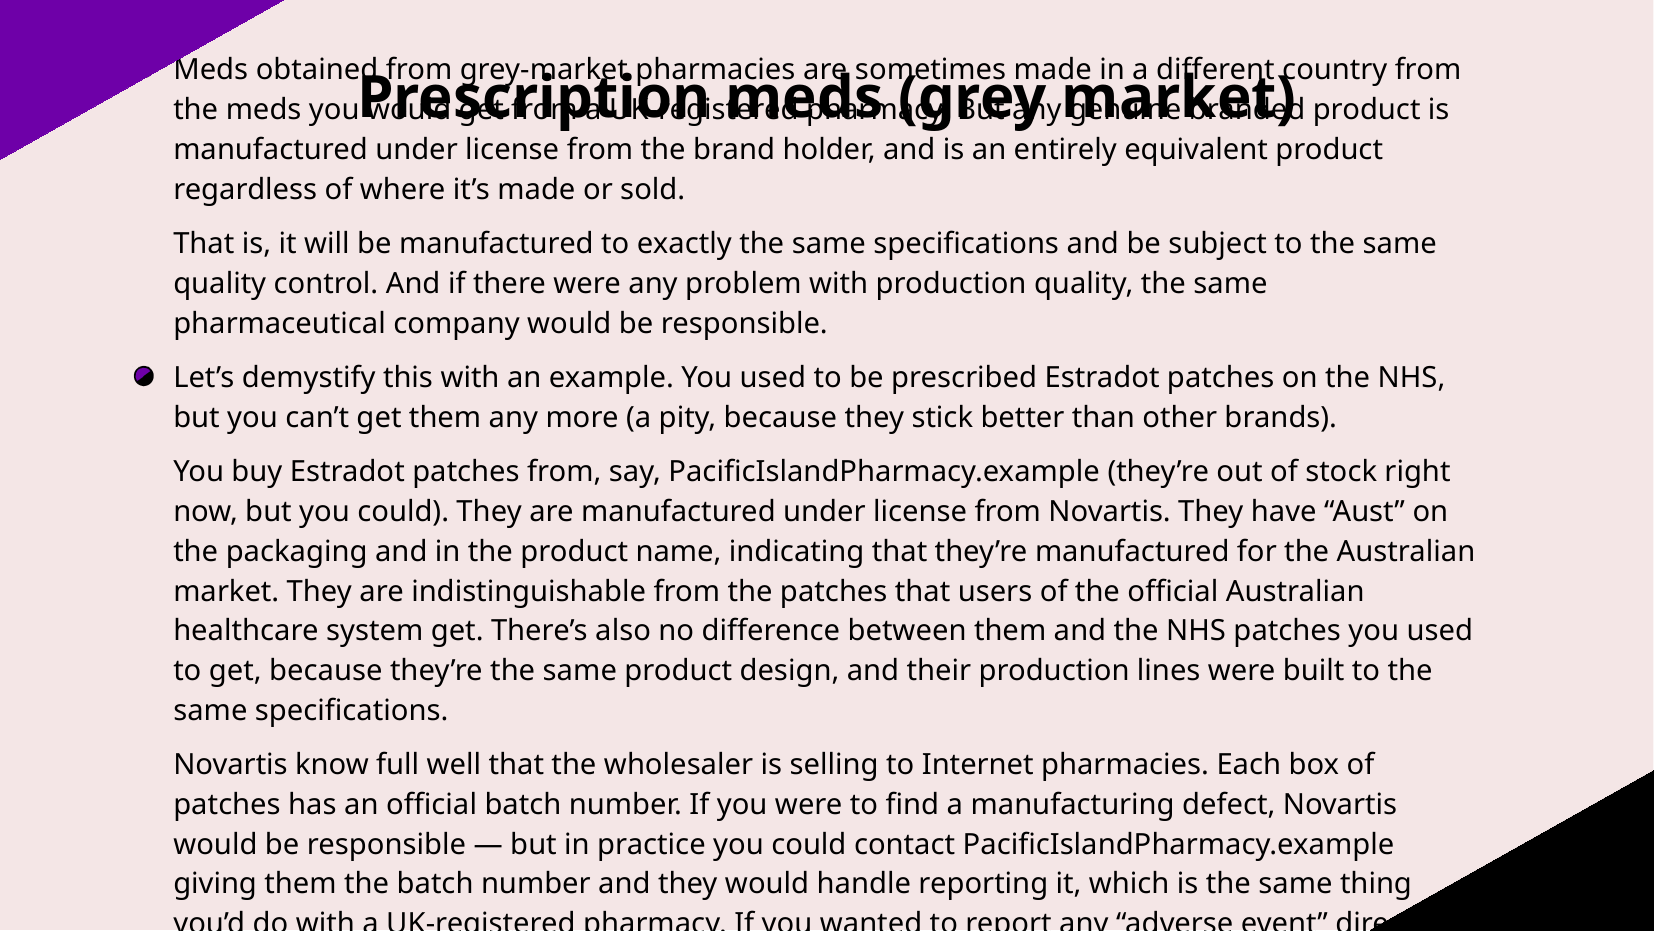

# Prescription meds (grey market)
Meds obtained from grey-market pharmacies are sometimes made in a different country from the meds you would get from a UK-registered pharmacy. But any genuine branded product is manufactured under license from the brand holder, and is an entirely equivalent product regardless of where it’s made or sold.
That is, it will be manufactured to exactly the same specifications and be subject to the same quality control. And if there were any problem with production quality, the same pharmaceutical company would be responsible.
Let’s demystify this with an example. You used to be prescribed Estradot patches on the NHS, but you can’t get them any more (a pity, because they stick better than other brands).
You buy Estradot patches from, say, PacificIslandPharmacy.example (they’re out of stock right now, but you could). They are manufactured under license from Novartis. They have “Aust” on the packaging and in the product name, indicating that they’re manufactured for the Australian market. They are indistinguishable from the patches that users of the official Australian healthcare system get. There’s also no difference between them and the NHS patches you used to get, because they’re the same product design, and their production lines were built to the same specifications.
Novartis know full well that the wholesaler is selling to Internet pharmacies. Each box of patches has an official batch number. If you were to find a manufacturing defect, Novartis would be responsible — but in practice you could contact PacificIslandPharmacy.example giving them the batch number and they would handle reporting it, which is the same thing you’d do with a UK-registered pharmacy. If you wanted to report any “adverse event” directly to Novartis, you’d do it at the same place: https://www.novartis.com/report